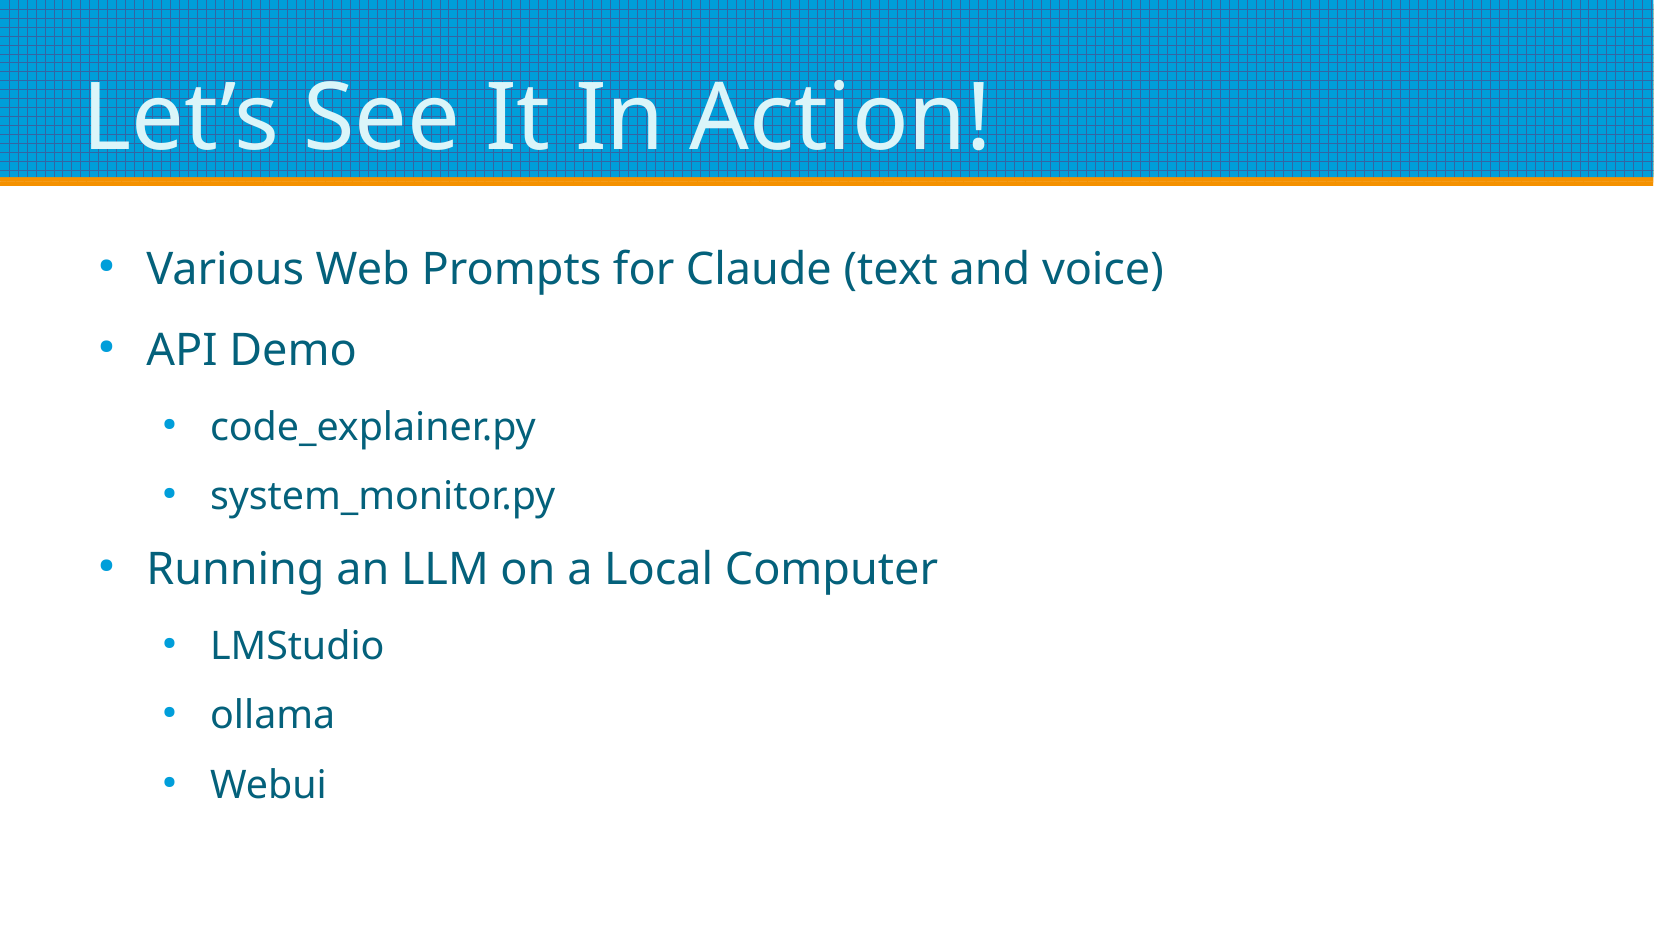

# Let’s See It In Action!
Various Web Prompts for Claude (text and voice)
API Demo
code_explainer.py
system_monitor.py
Running an LLM on a Local Computer
LMStudio
ollama
Webui